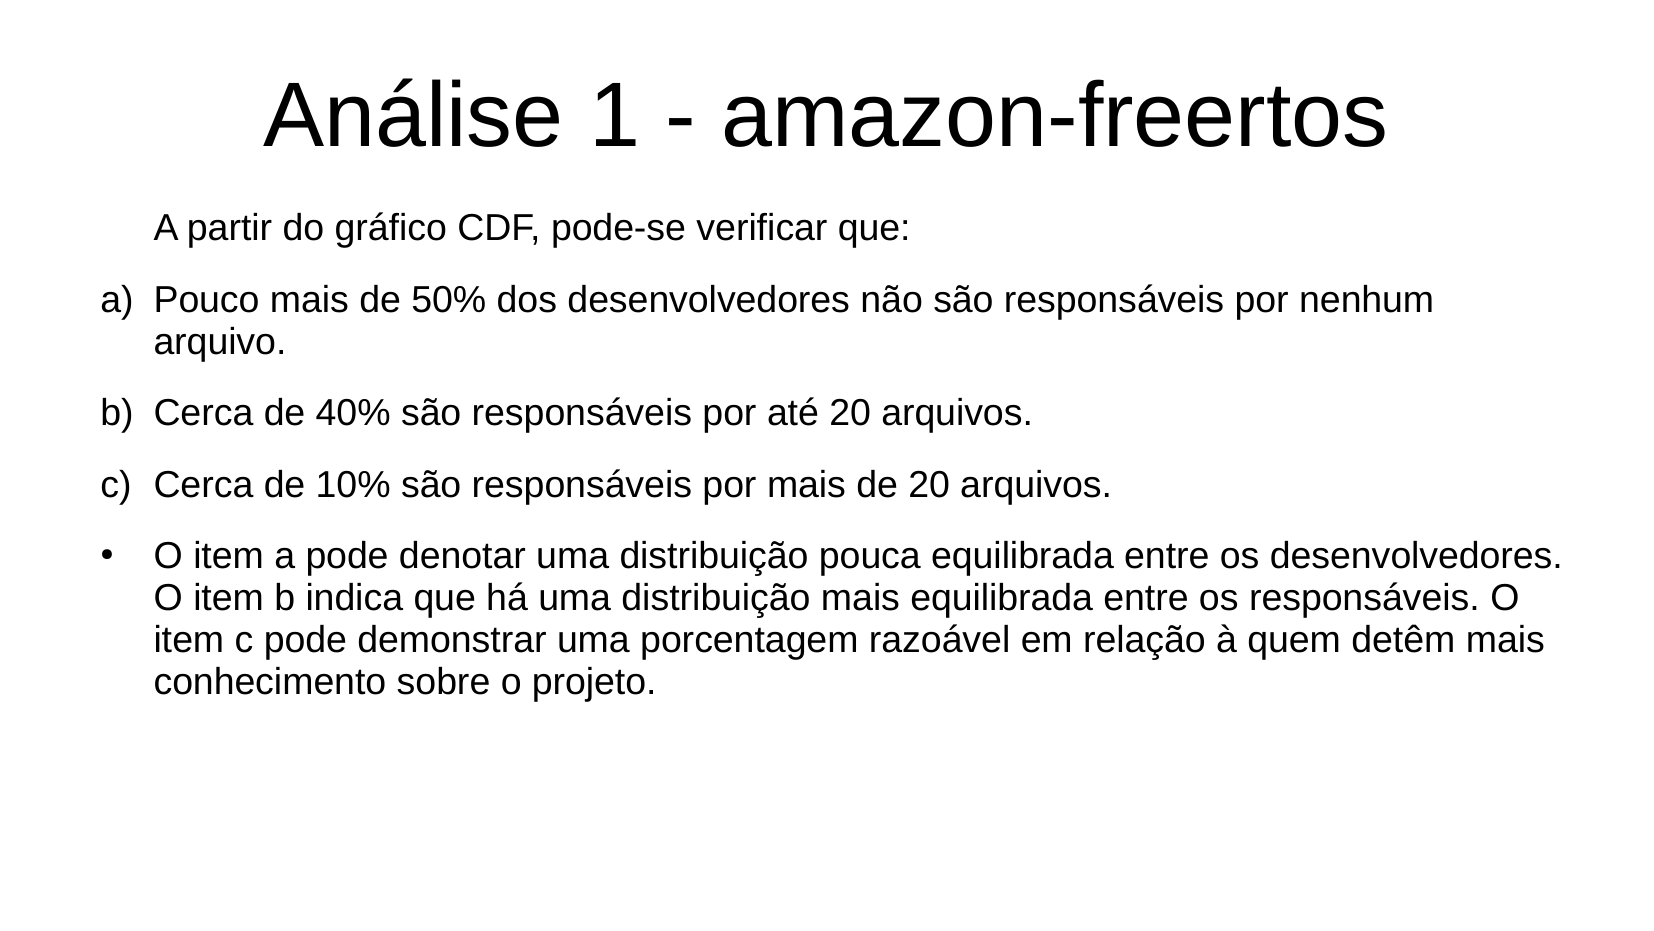

# Análise 1 - amazon-freertos
A partir do gráfico CDF, pode-se verificar que:
Pouco mais de 50% dos desenvolvedores não são responsáveis por nenhum arquivo.
Cerca de 40% são responsáveis por até 20 arquivos.
Cerca de 10% são responsáveis por mais de 20 arquivos.
O item a pode denotar uma distribuição pouca equilibrada entre os desenvolvedores. O item b indica que há uma distribuição mais equilibrada entre os responsáveis. O item c pode demonstrar uma porcentagem razoável em relação à quem detêm mais conhecimento sobre o projeto.